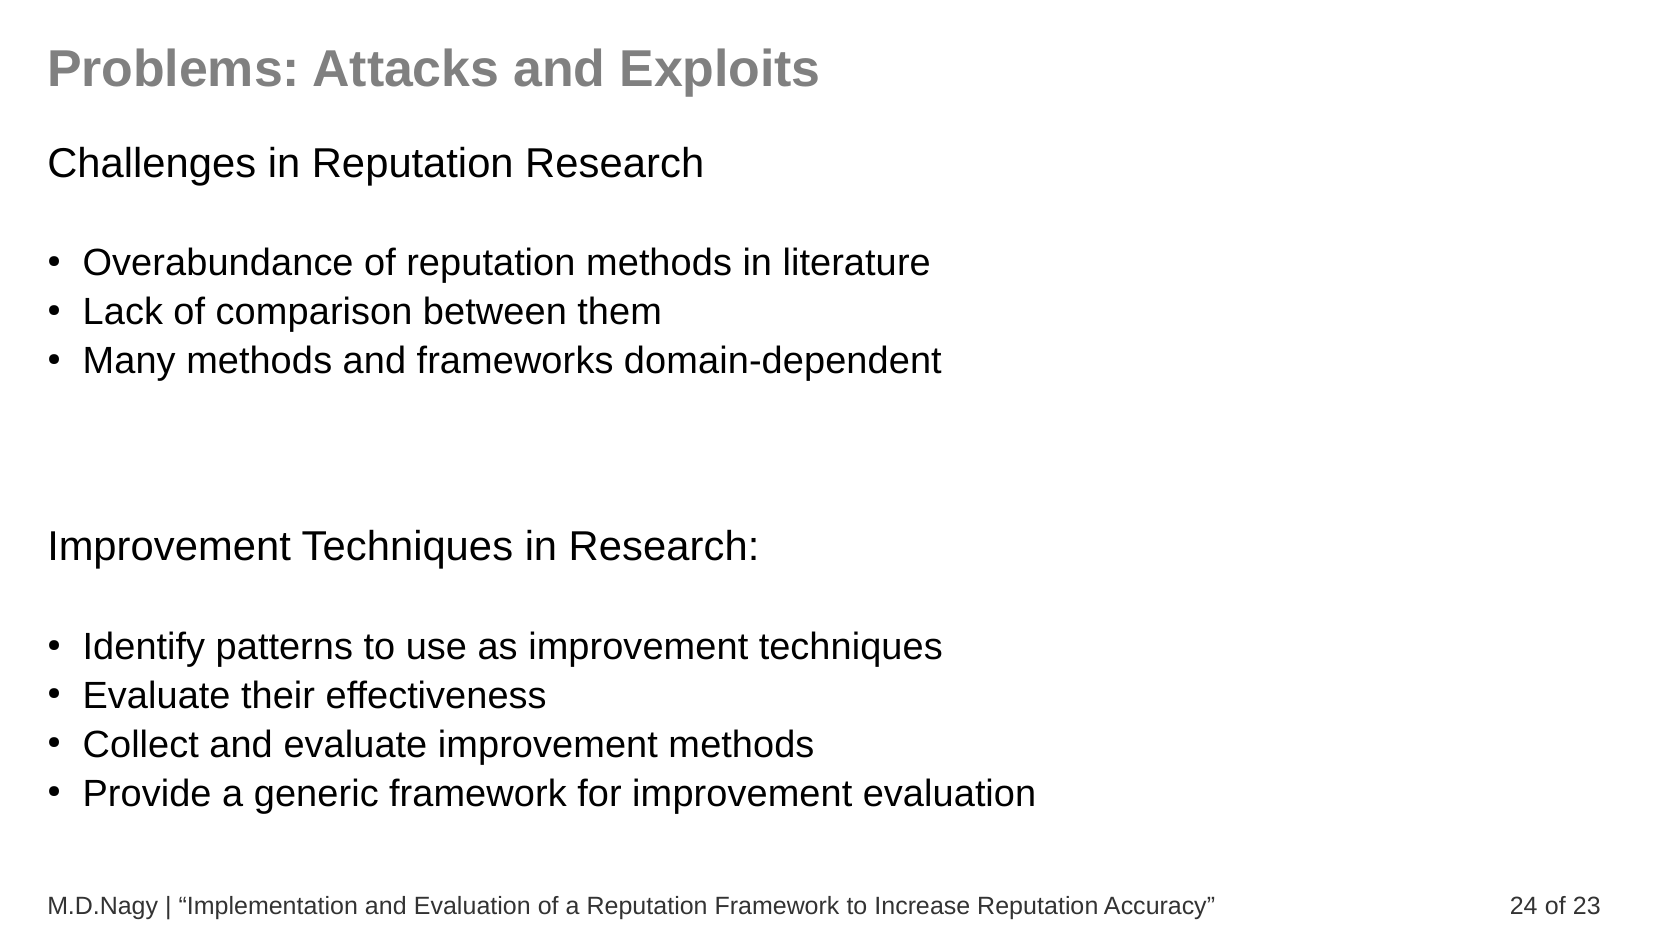

# Problems: Attacks and Exploits
Challenges in Reputation Research
Overabundance of reputation methods in literature
Lack of comparison between them
Many methods and frameworks domain-dependent
Improvement Techniques in Research:
Identify patterns to use as improvement techniques
Evaluate their effectiveness
Collect and evaluate improvement methods
Provide a generic framework for improvement evaluation
M.D.Nagy | “Implementation and Evaluation of a Reputation Framework to Increase Reputation Accuracy”
24